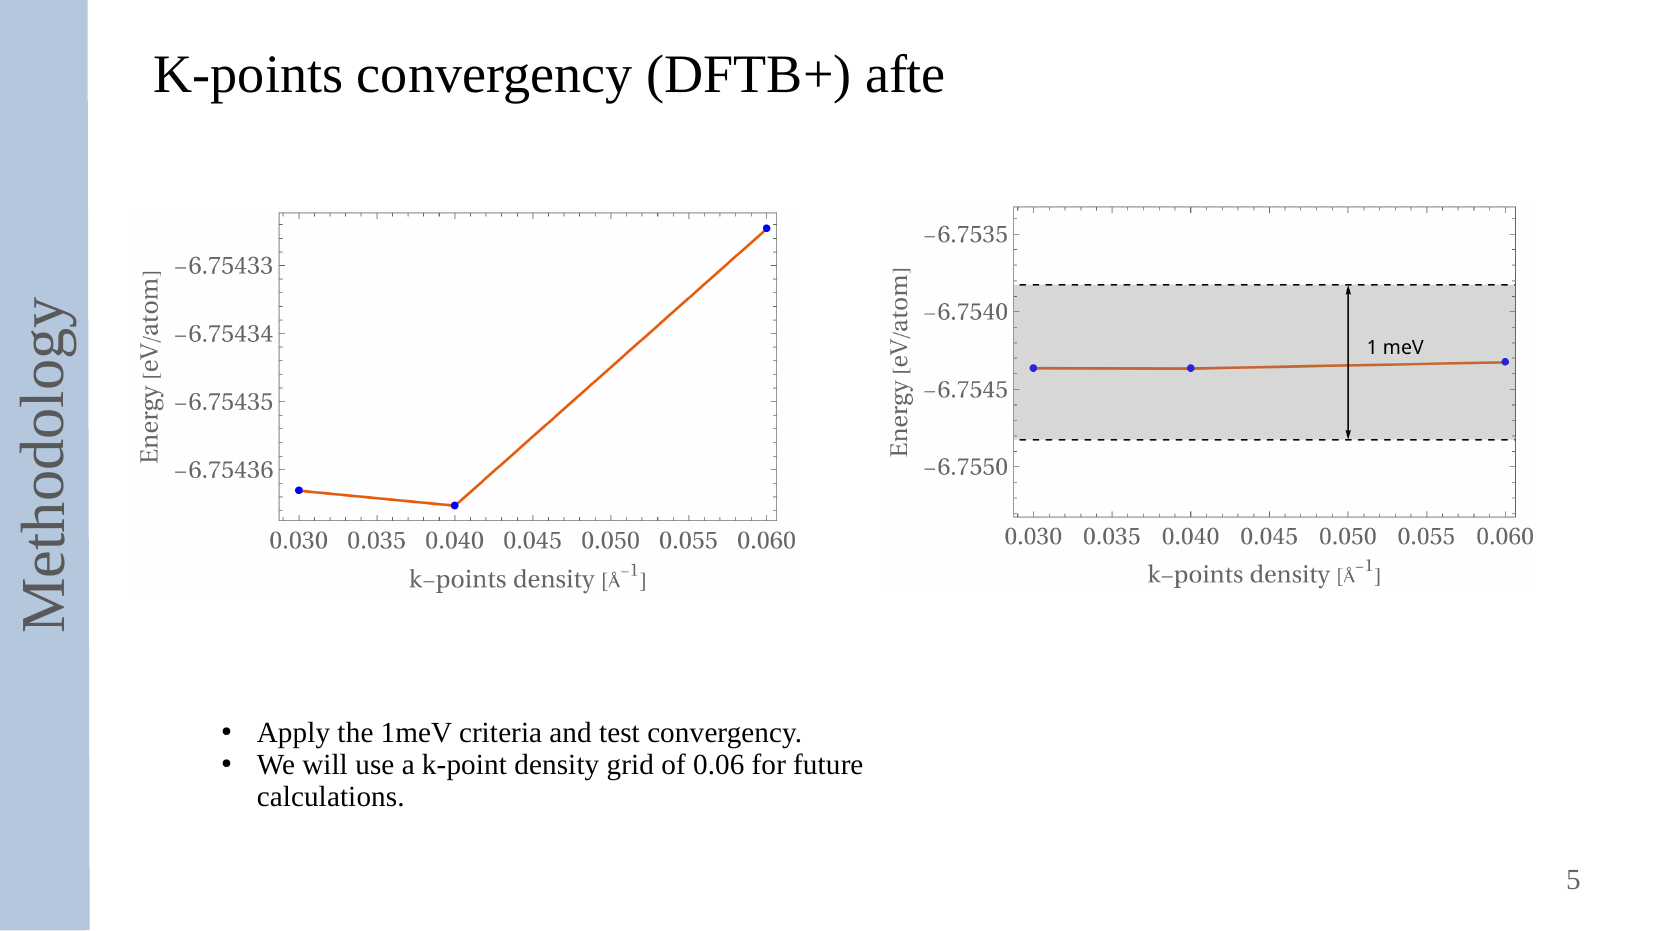

# K-points convergency (DFTB+) afte
Methodology
Apply the 1meV criteria and test convergency.
We will use a k-point density grid of 0.06 for future calculations.